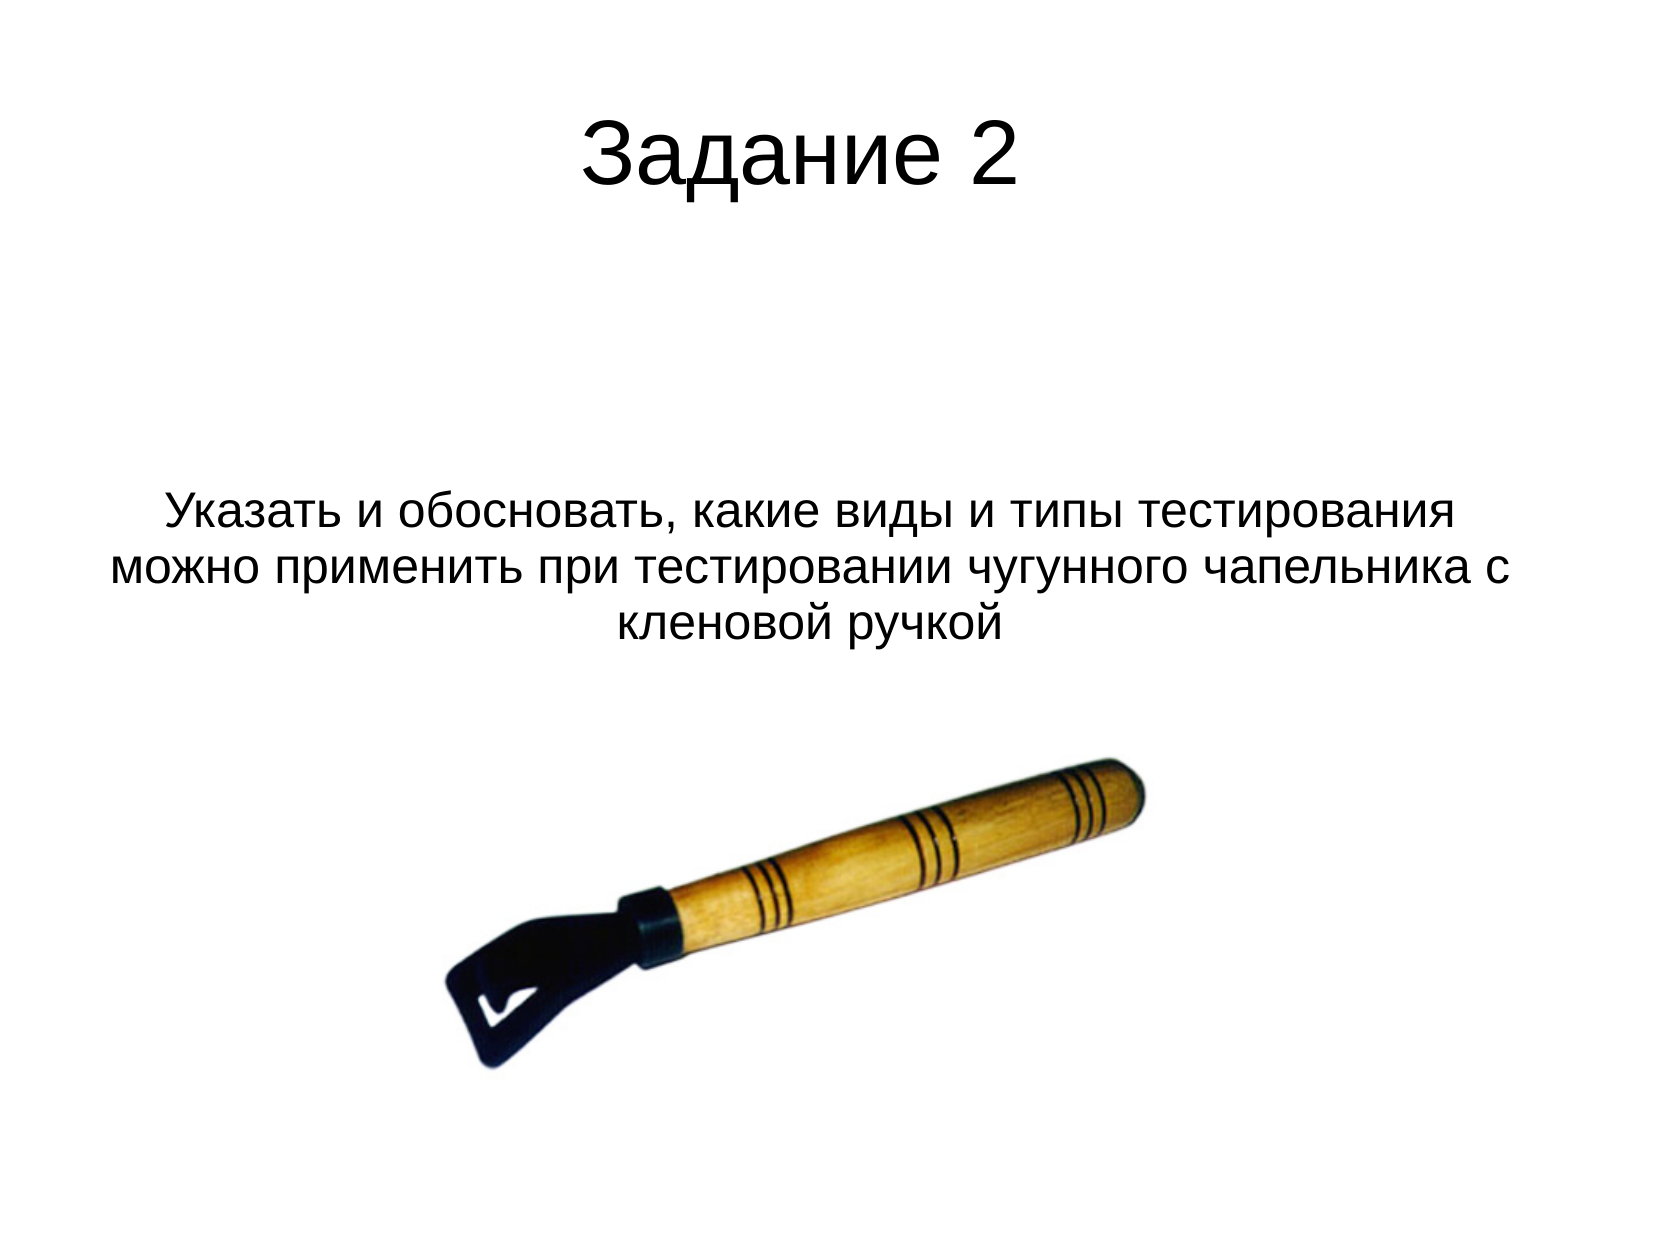

# Задание 2
Указать и обосновать, какие виды и типы тестирования можно применить при тестировании чугунного чапельника с кленовой ручкой